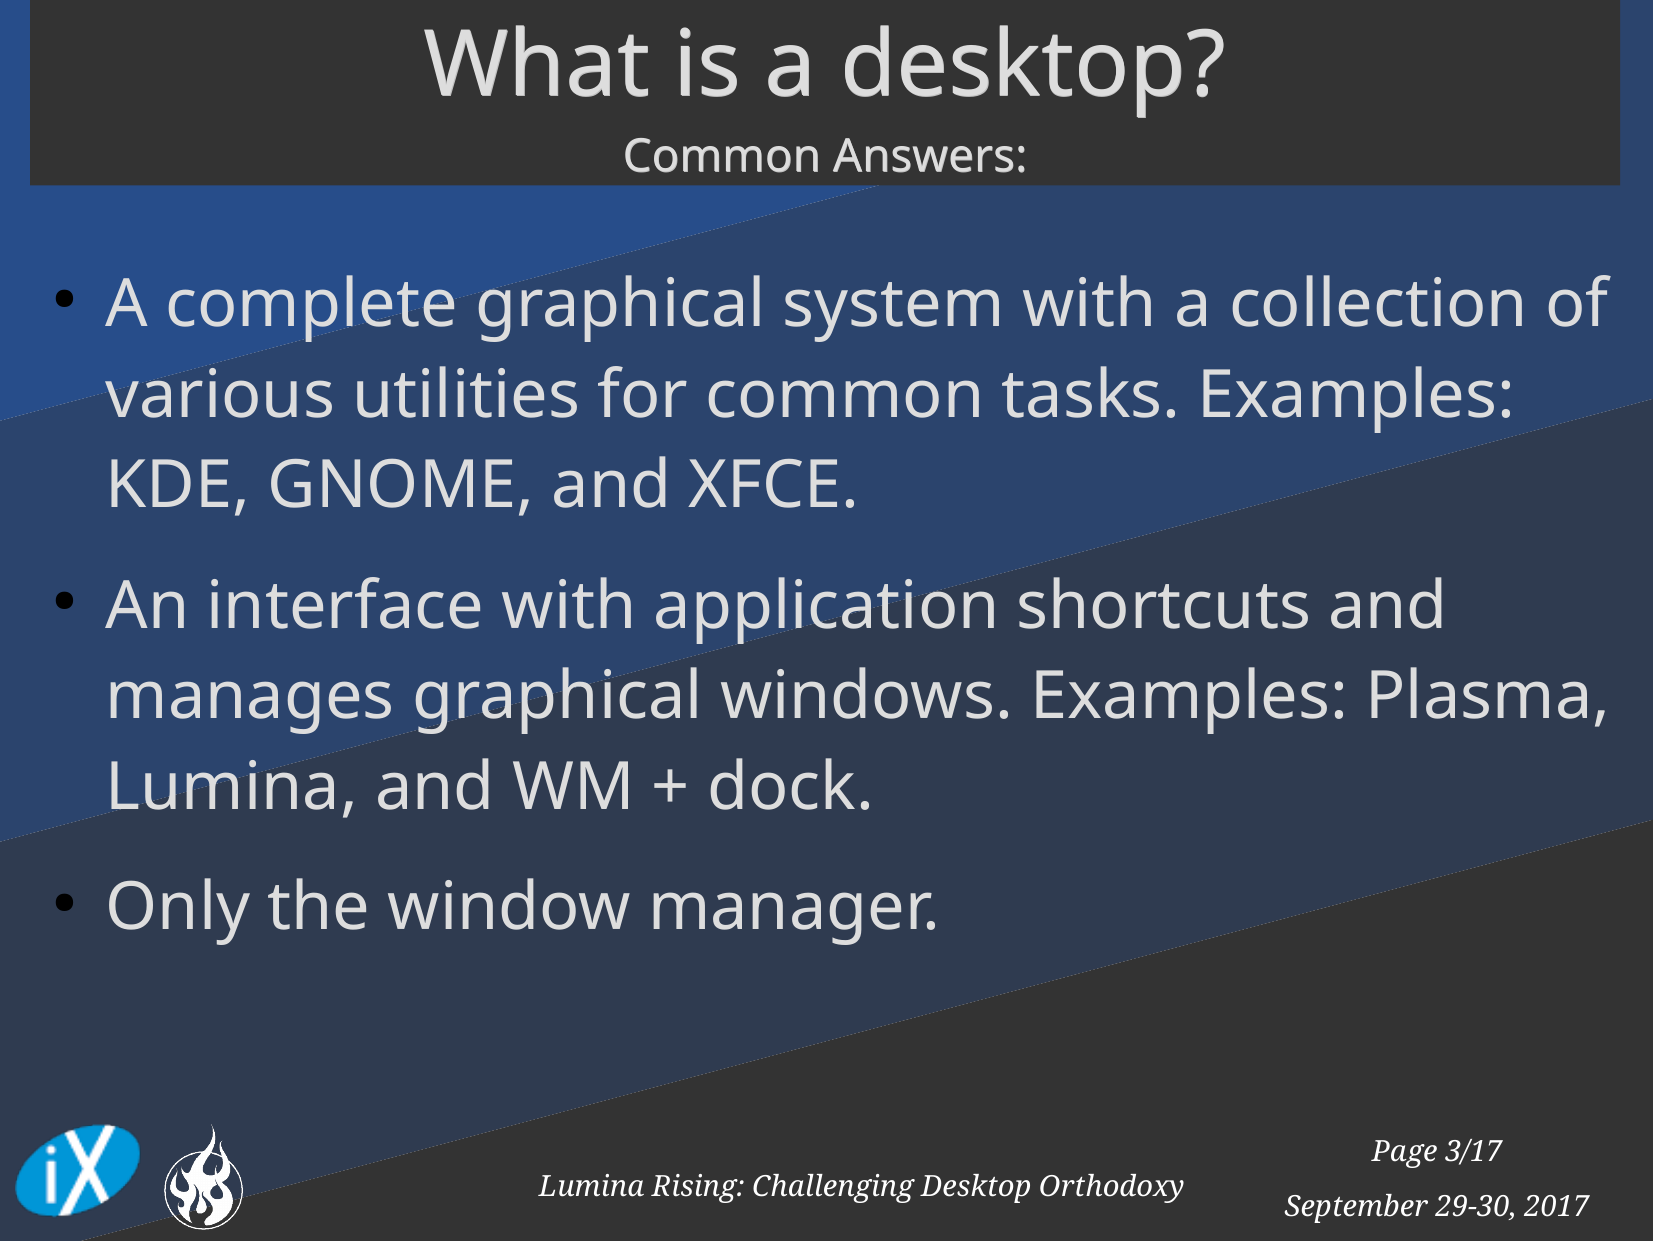

# What is a desktop? Common Answers:
A complete graphical system with a collection of various utilities for common tasks. Examples: KDE, GNOME, and XFCE.
An interface with application shortcuts and manages graphical windows. Examples: Plasma, Lumina, and WM + dock.
Only the window manager.
Lumina Rising: Challenging Desktop Orthodoxy
3
September 29-30, 2017